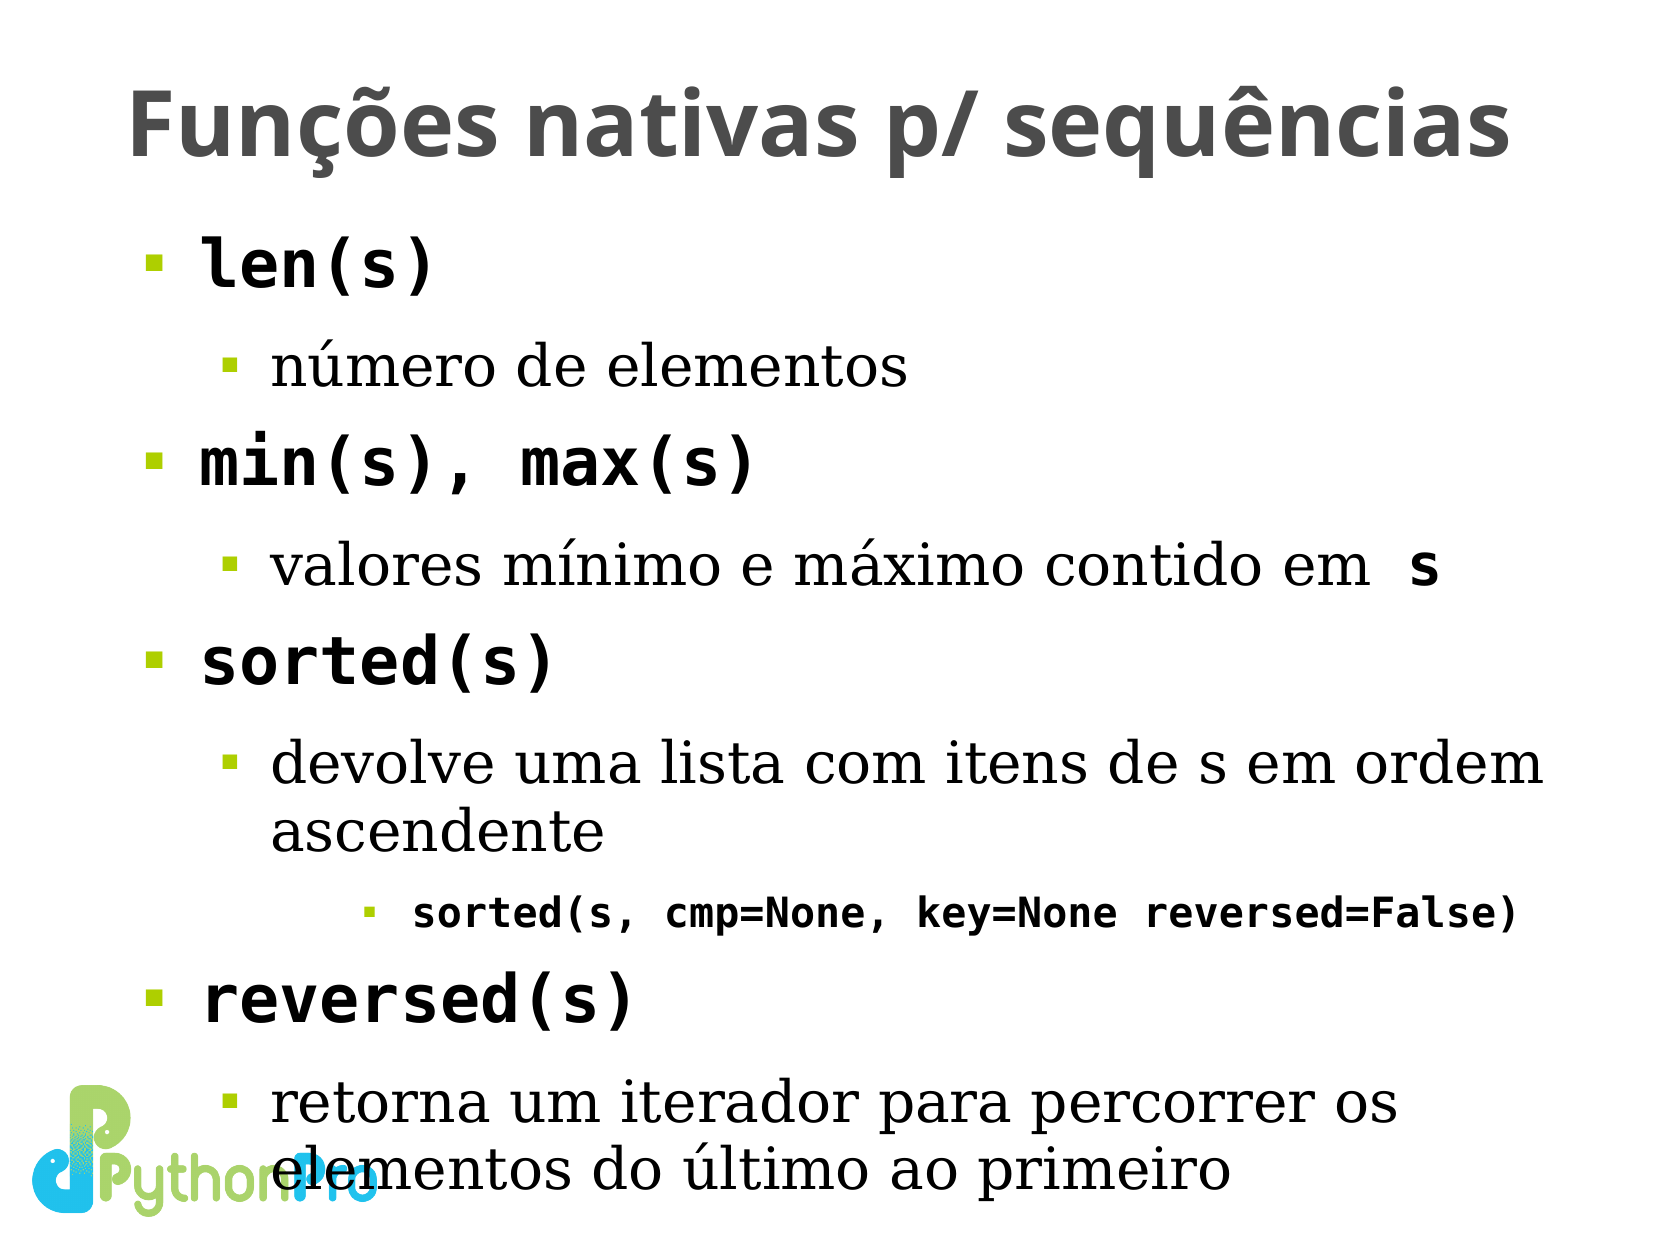

# Funções nativas p/ sequências
len(s)
número de elementos
min(s), max(s)
valores mínimo e máximo contido em s
sorted(s)
devolve uma lista com itens de s em ordem ascendente
sorted(s, cmp=None, key=None reversed=False)
reversed(s)
retorna um iterador para percorrer os
elementos do último ao primeiro